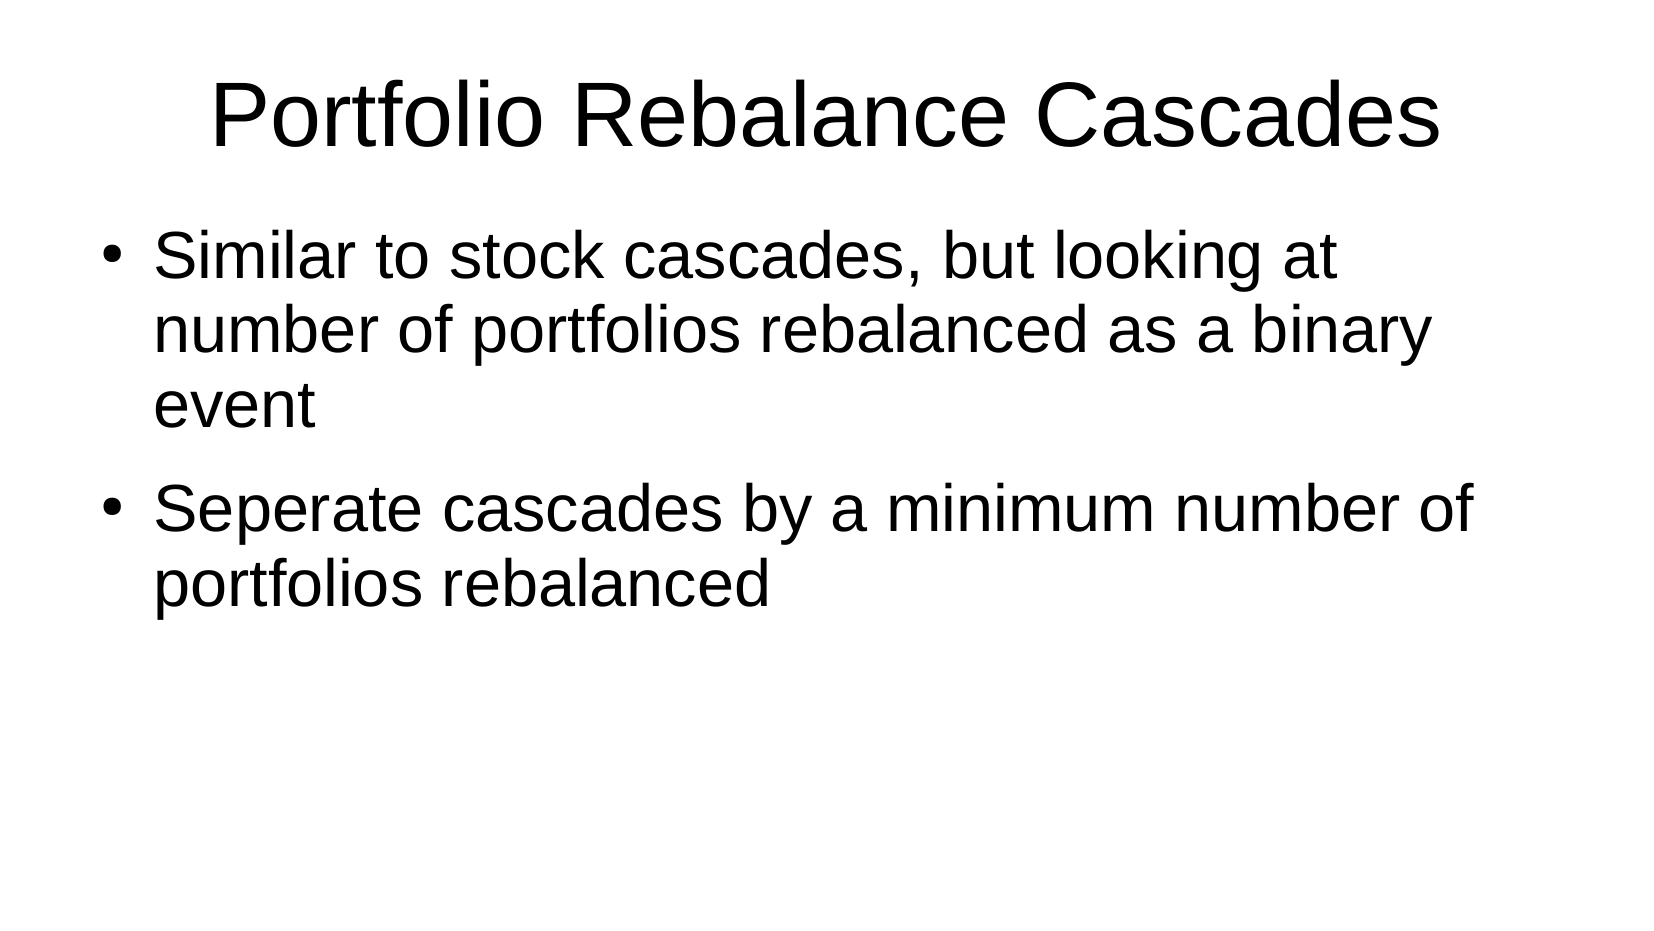

# Portfolio Rebalance Cascades
Similar to stock cascades, but looking at number of portfolios rebalanced as a binary event
Seperate cascades by a minimum number of portfolios rebalanced